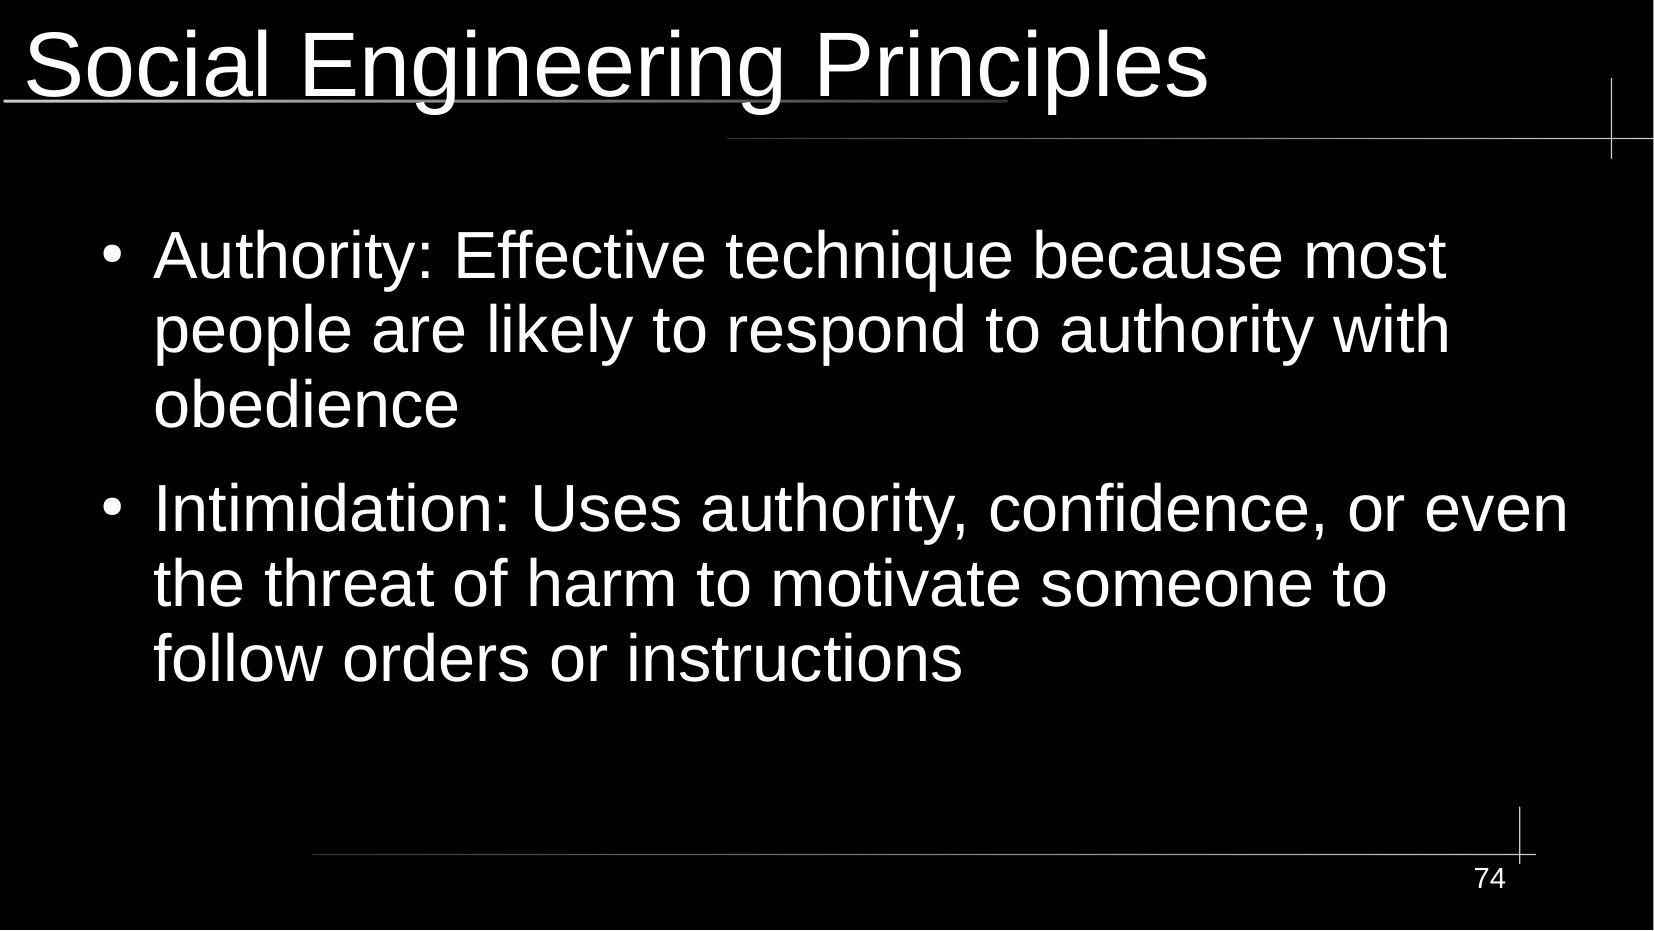

# Social Engineering Principles
Authority: Effective technique because most people are likely to respond to authority with obedience
Intimidation: Uses authority, confidence, or even the threat of harm to motivate someone to follow orders or instructions
74